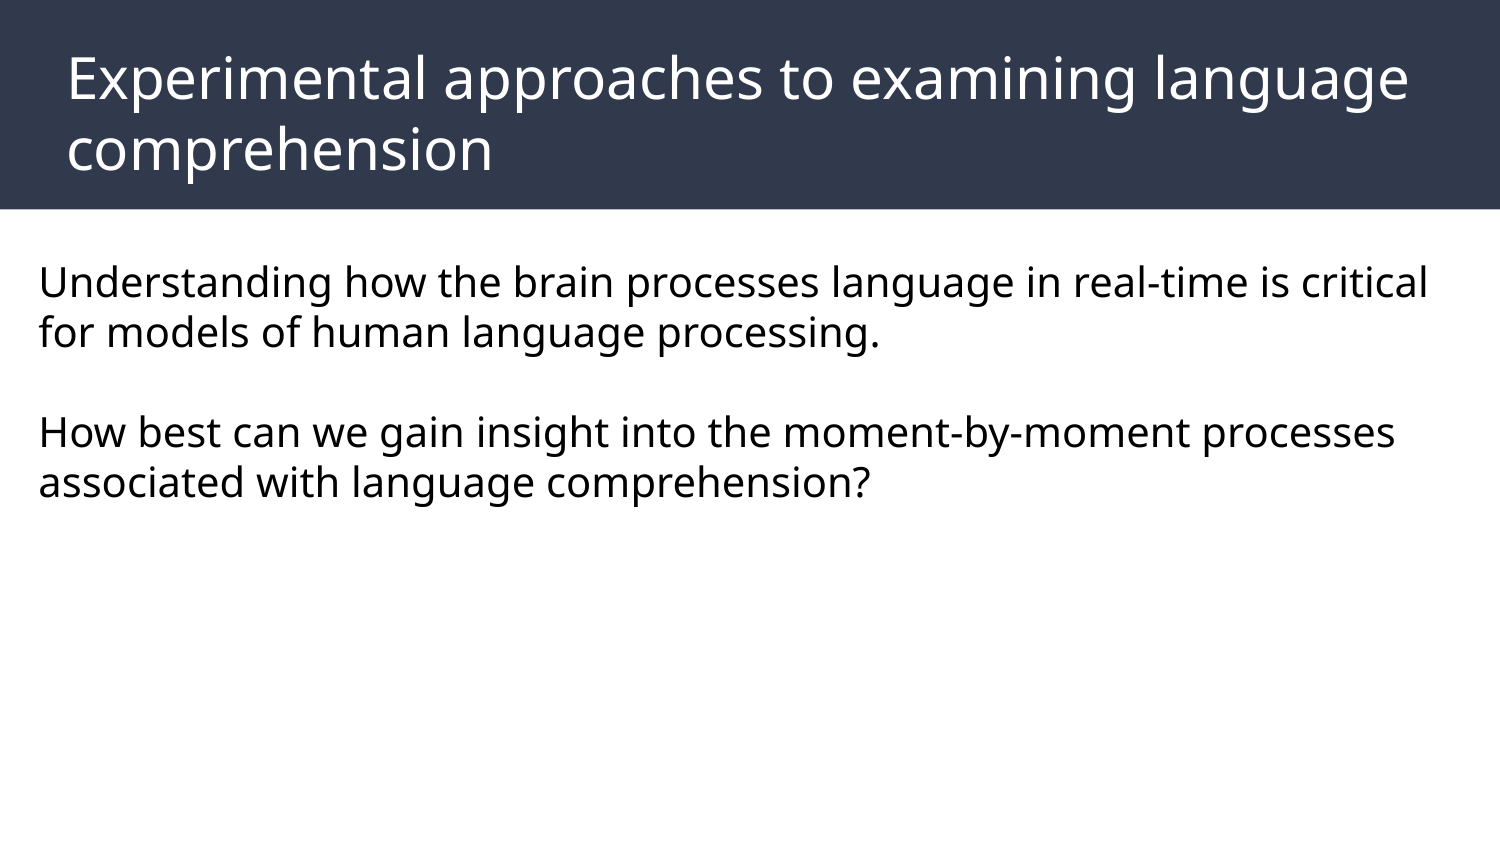

# Experimental approaches to examining language comprehension
Understanding how the brain processes language in real-time is critical for models of human language processing.
How best can we gain insight into the moment-by-moment processes associated with language comprehension?